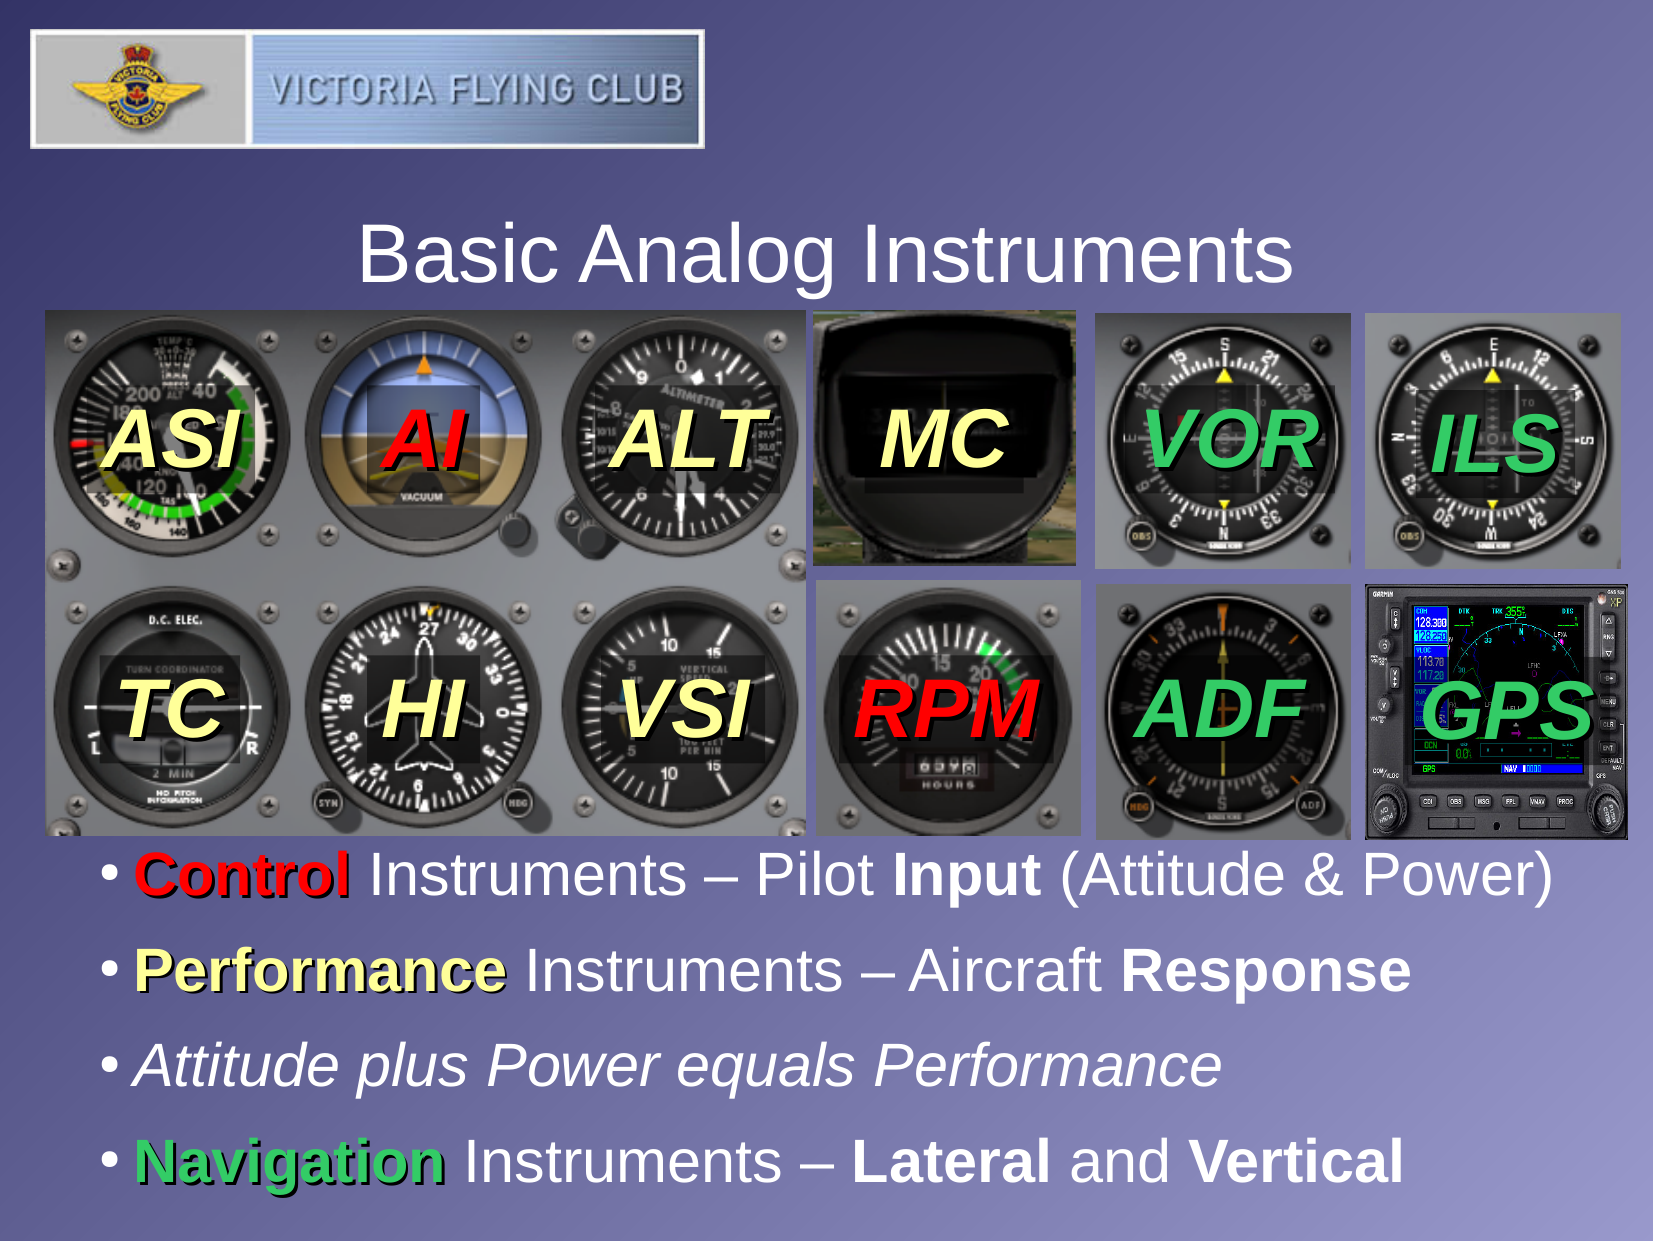

# Basic Analog Instruments
ASI
AI
ALT
MC
VOR
ILS
TC
HI
VSI
RPM
ADF
GPS
Control Instruments – Pilot Input (Attitude & Power)
Performance Instruments – Aircraft Response
Attitude plus Power equals Performance
Navigation Instruments – Lateral and Vertical